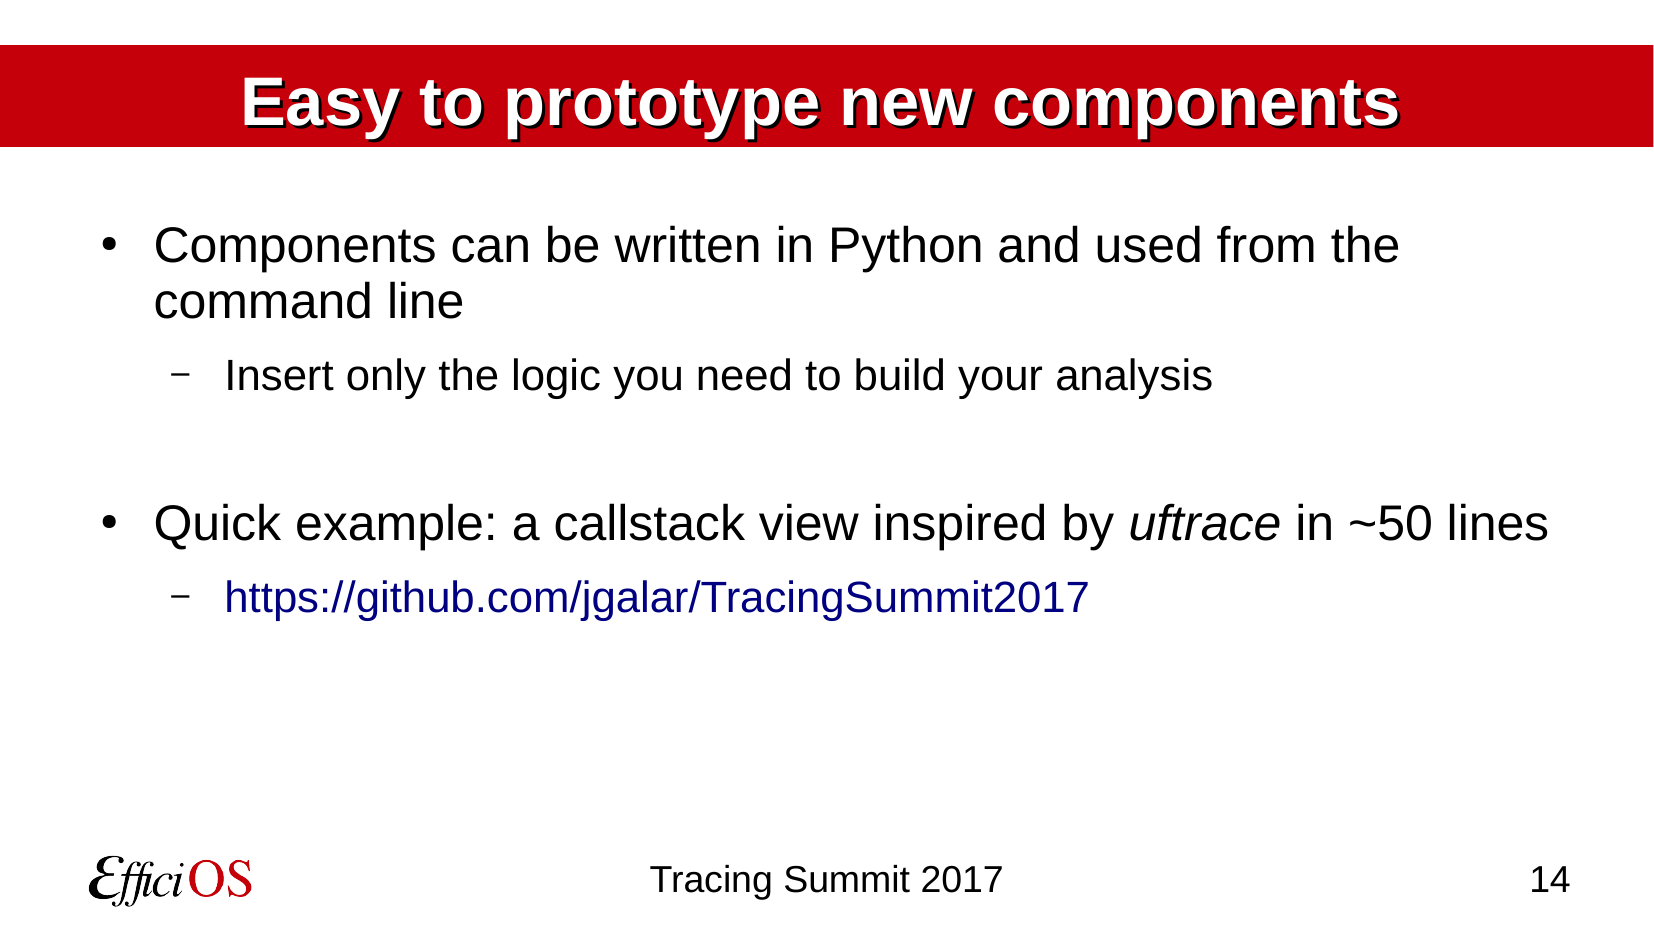

# Easy to prototype new components
Components can be written in Python and used from the command line
Insert only the logic you need to build your analysis
Quick example: a callstack view inspired by uftrace in ~50 lines
https://github.com/jgalar/TracingSummit2017
Tracing Summit 2017
14